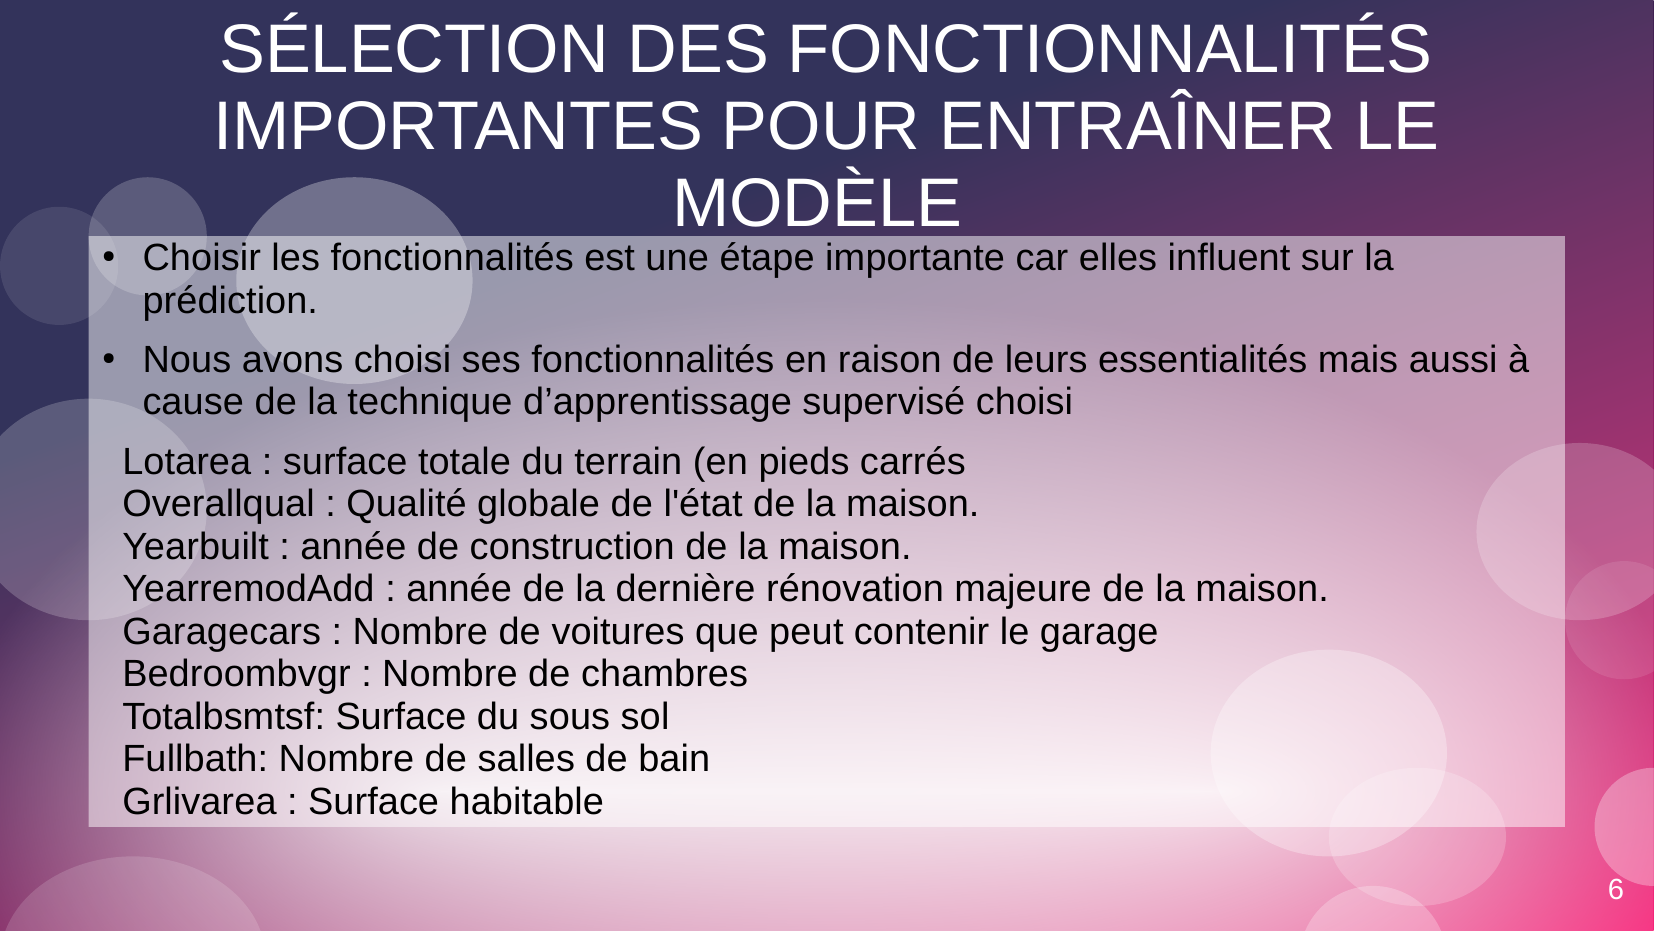

# SÉLECTION DES FONCTIONNALITÉS IMPORTANTES POUR ENTRAÎNER LE MODÈLE
Choisir les fonctionnalités est une étape importante car elles influent sur la prédiction.
Nous avons choisi ses fonctionnalités en raison de leurs essentialités mais aussi à cause de la technique d’apprentissage supervisé choisi
Lotarea : surface totale du terrain (en pieds carrés
Overallqual : Qualité globale de l'état de la maison.
Yearbuilt : année de construction de la maison.
YearremodAdd : année de la dernière rénovation majeure de la maison.
Garagecars : Nombre de voitures que peut contenir le garage
Bedroombvgr : Nombre de chambres
Totalbsmtsf: Surface du sous sol
Fullbath: Nombre de salles de bain
Grlivarea : Surface habitable